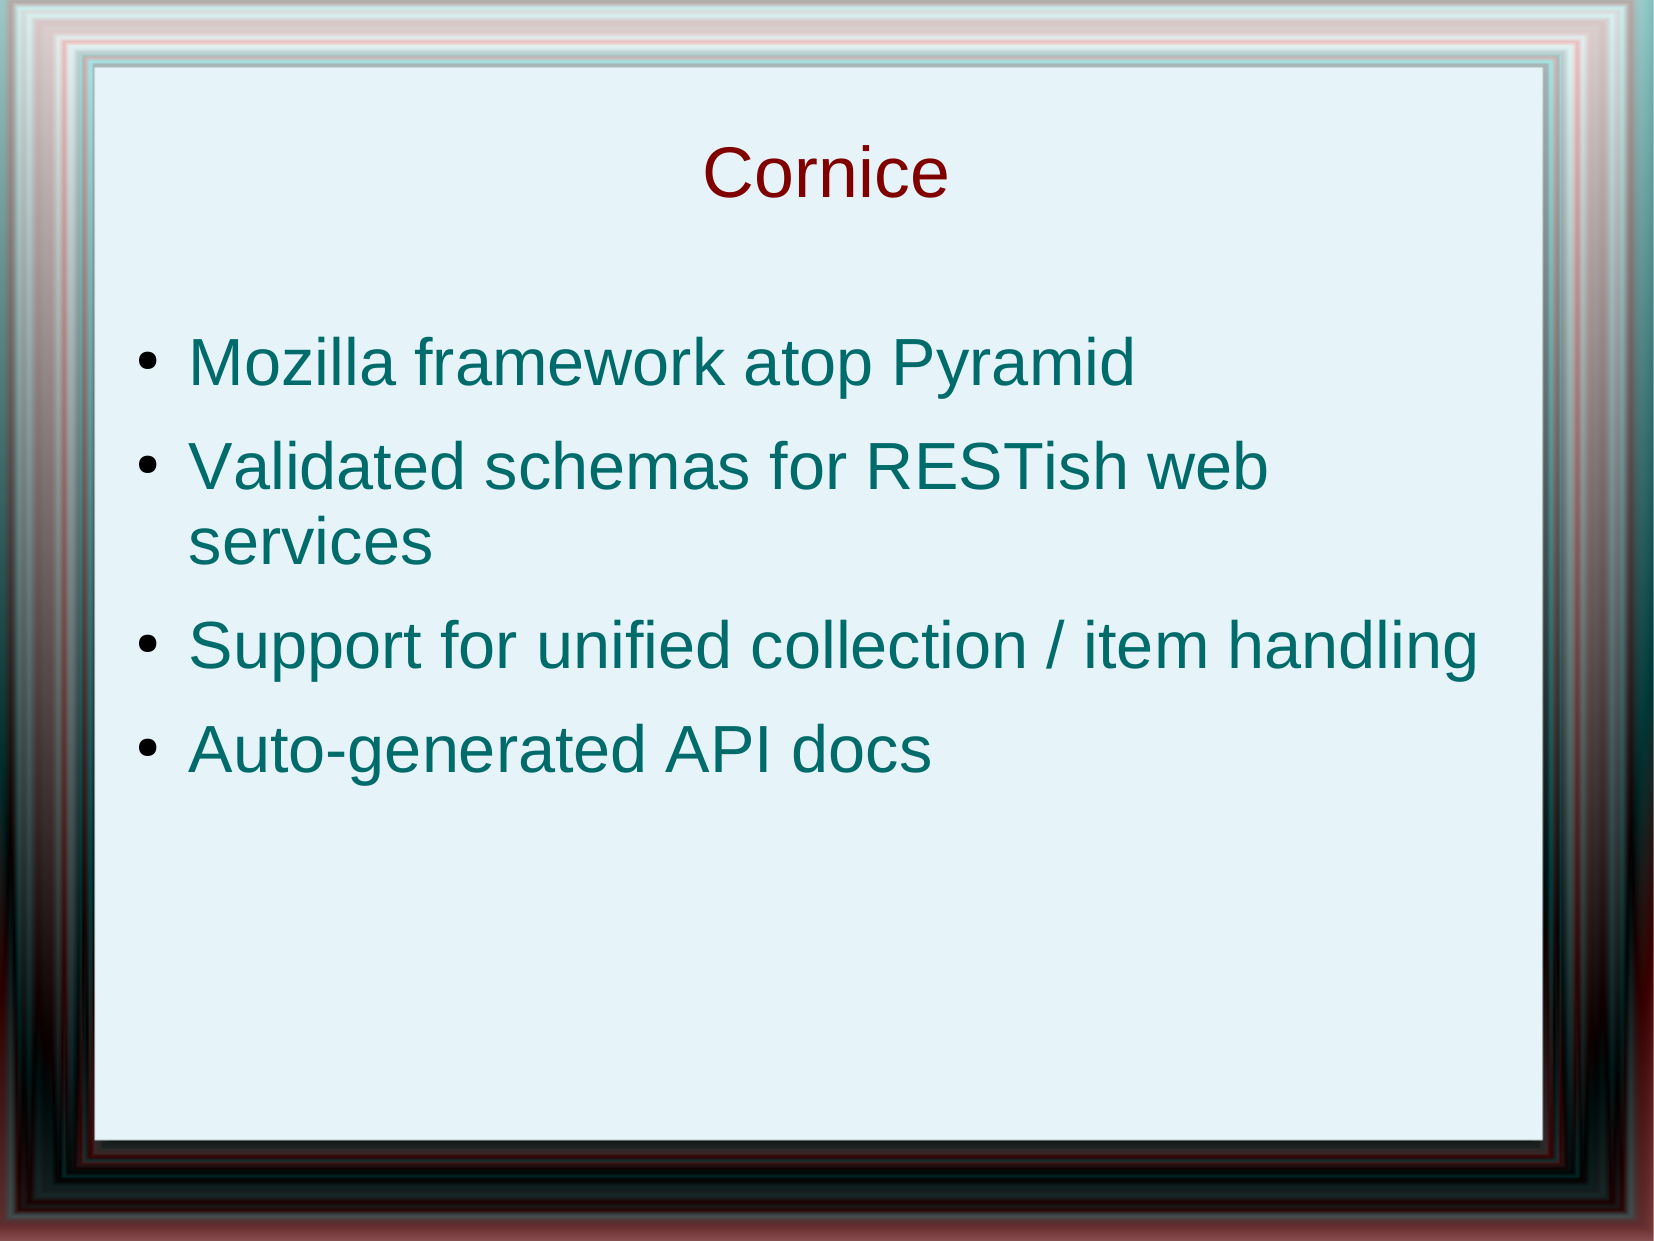

# Cornice
Mozilla framework atop Pyramid
Validated schemas for RESTish web services
Support for unified collection / item handling
Auto-generated API docs